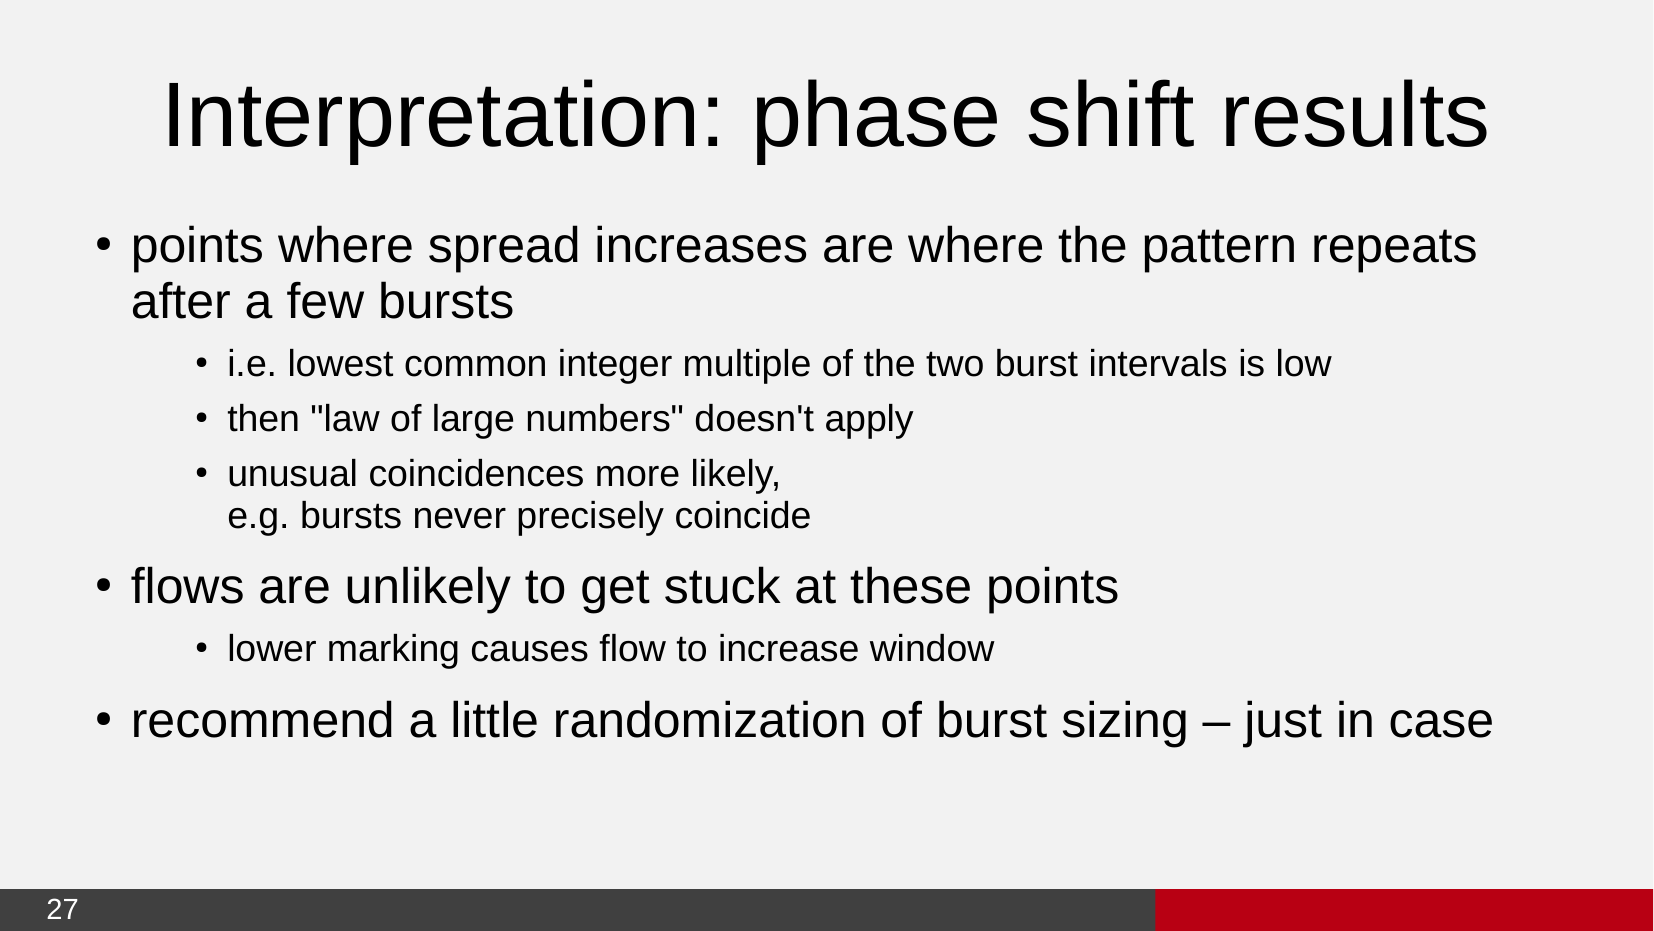

# Interpretation: phase shift results
points where spread increases are where the pattern repeats after a few bursts
i.e. lowest common integer multiple of the two burst intervals is low
then "law of large numbers" doesn't apply
unusual coincidences more likely,
e.g. bursts never precisely coincide
flows are unlikely to get stuck at these points
lower marking causes flow to increase window
recommend a little randomization of burst sizing – just in case
27